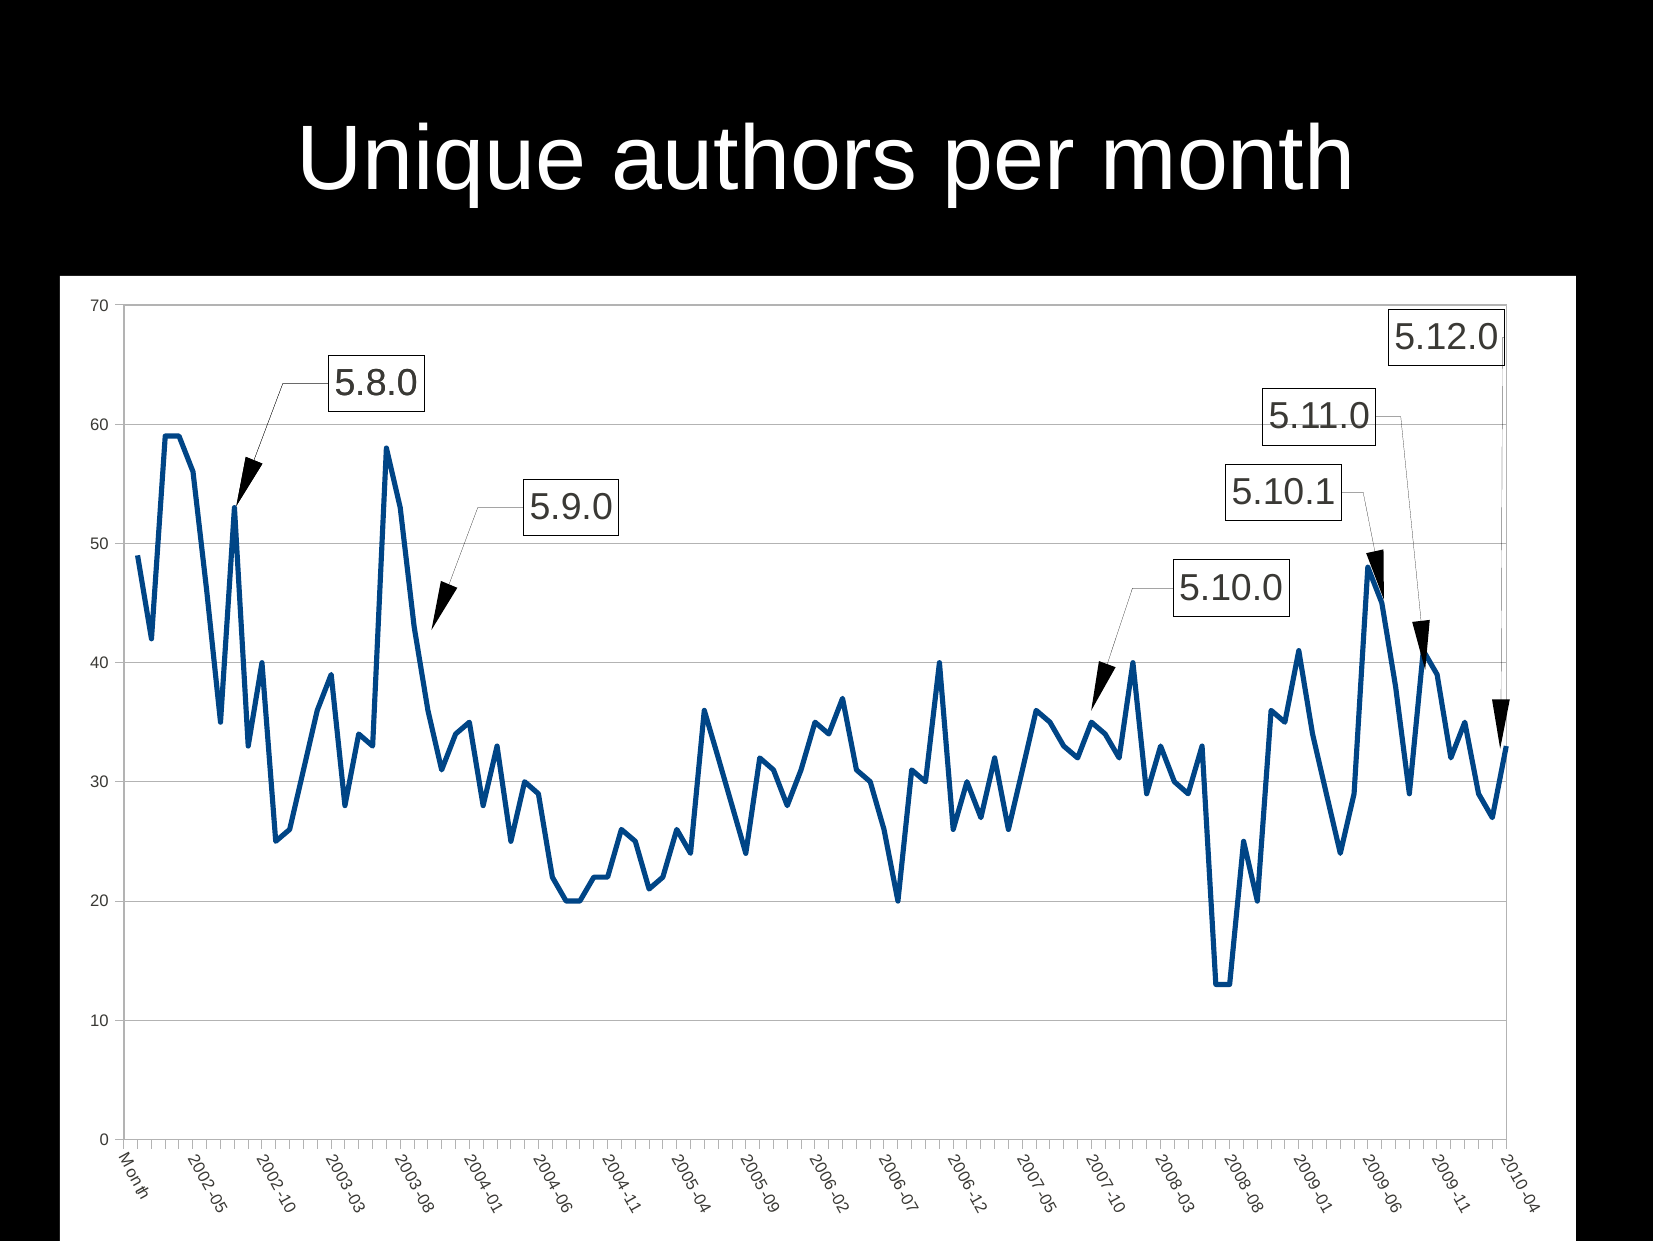

Unique authors per month
70
5.12.0
5.8.0
5.8.0
5.11.0
60
5.10.1
5.9.0
50
5.10.0
40
30
20
10
0
2
2
2
2
2
2
2
2
2
2
2
2
2
2
2
2
2
2
2
2
M
0
0
0
0
0
0
0
0
0
0
0
0
0
0
0
0
0
0
0
0
o
0
0
0
0
0
0
0
0
0
0
0
0
0
0
0
0
0
0
0
1
n
2
2
3
3
4
4
4
5
5
6
6
6
7
7
8
8
9
9
9
0
t
-
-
-
-
-
-
-
-
-
-
-
-
-
-
-
-
-
-
-
-
h
0
1
0
0
0
0
1
0
0
0
0
1
0
1
0
0
0
0
1
0
5
0
3
8
1
6
1
4
9
2
7
2
5
0
3
8
1
6
1
4